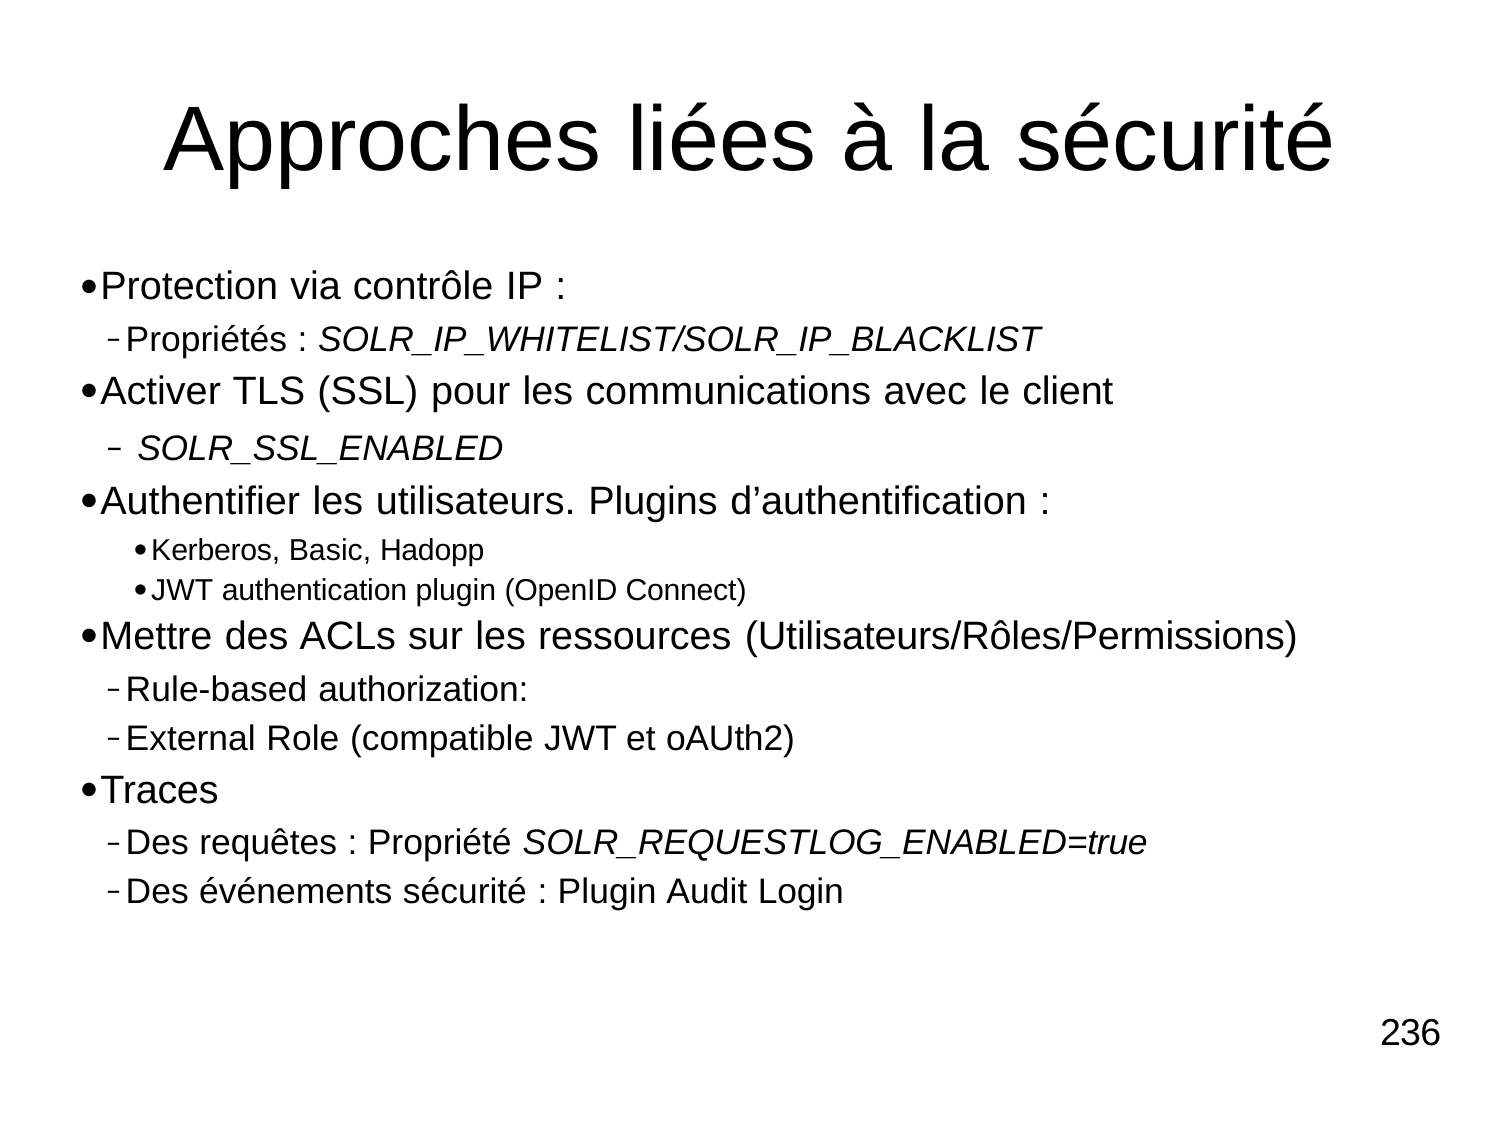

# Approches liées à la	sécurité
Protection via contrôle IP :
Propriétés : SOLR_IP_WHITELIST/SOLR_IP_BLACKLIST
Activer TLS (SSL) pour les communications avec le client
SOLR_SSL_ENABLED
Authentifier les utilisateurs. Plugins d’authentification :
Kerberos, Basic, Hadopp
JWT authentication plugin (OpenID Connect)
Mettre des ACLs sur les ressources (Utilisateurs/Rôles/Permissions)
Rule-based authorization:
External Role (compatible JWT et oAUth2)
Traces
Des requêtes : Propriété SOLR_REQUESTLOG_ENABLED=true
Des événements sécurité : Plugin Audit Login
236